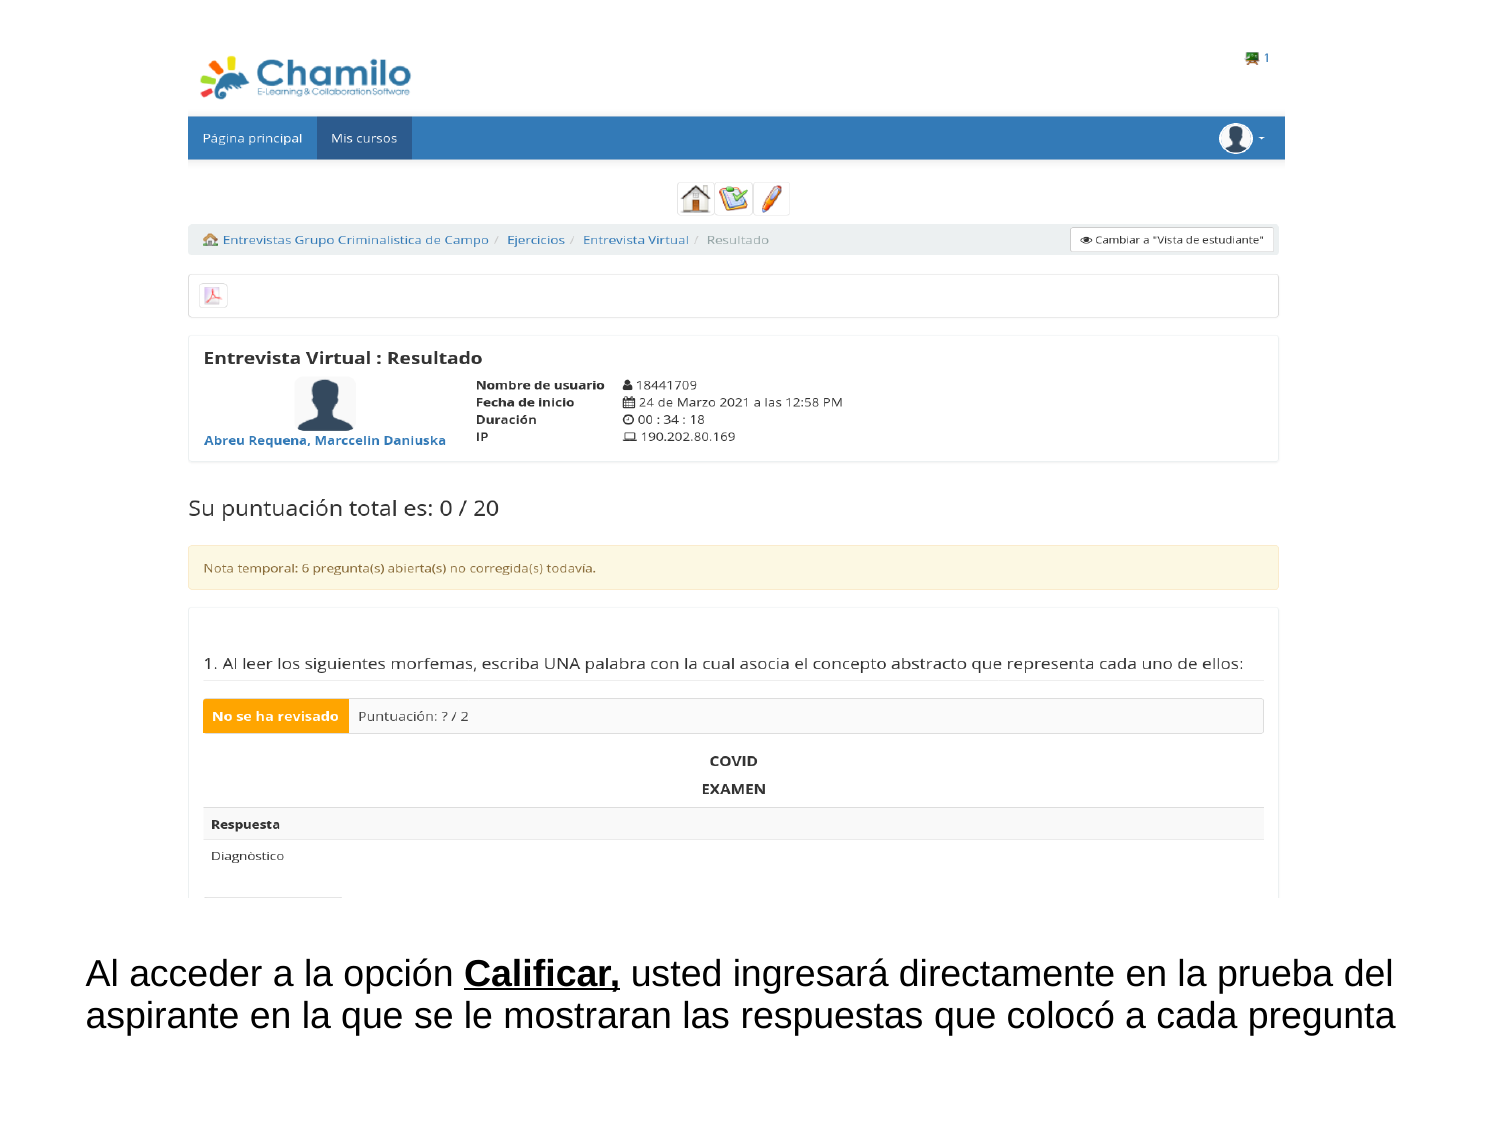

Al acceder a la opción Calificar, usted ingresará directamente en la prueba del aspirante en la que se le mostraran las respuestas que colocó a cada pregunta